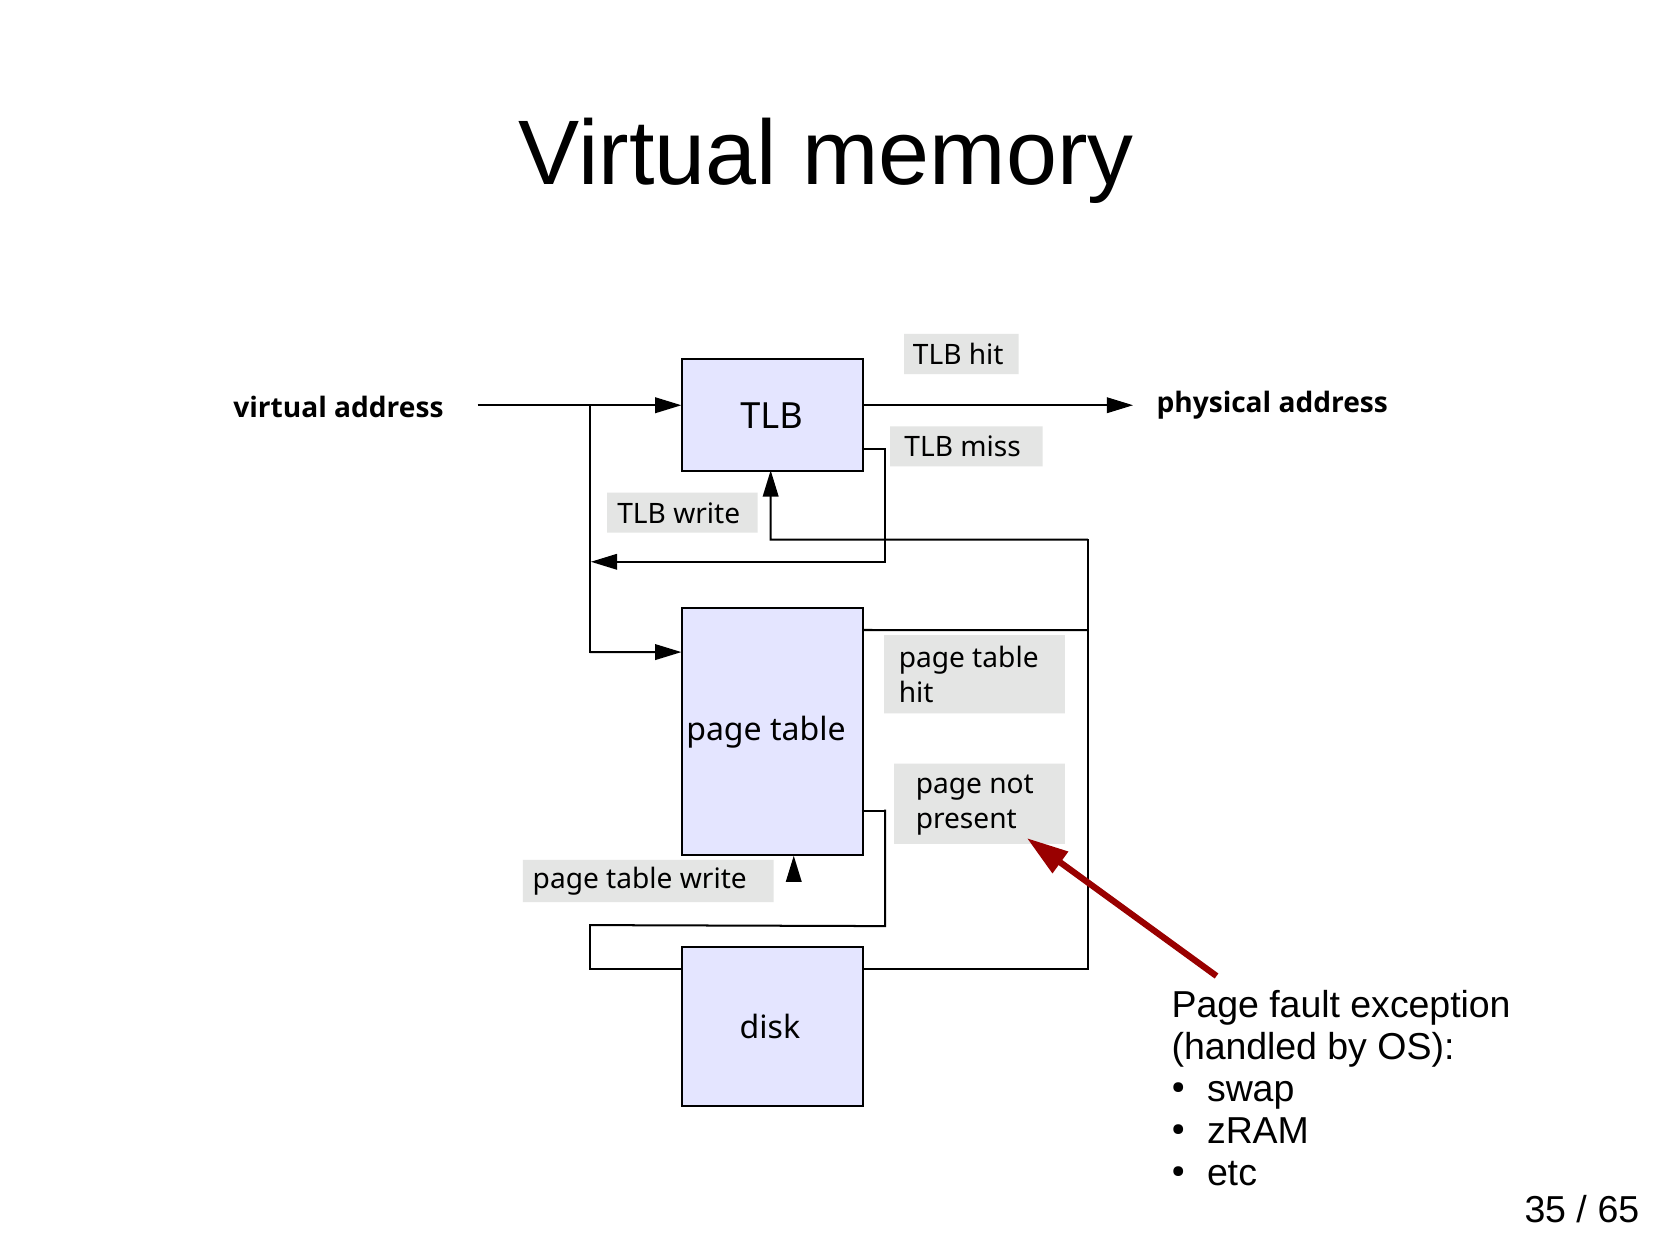

# Virtual memory
Page fault exception
(handled by OS):
swap
zRAM
etc